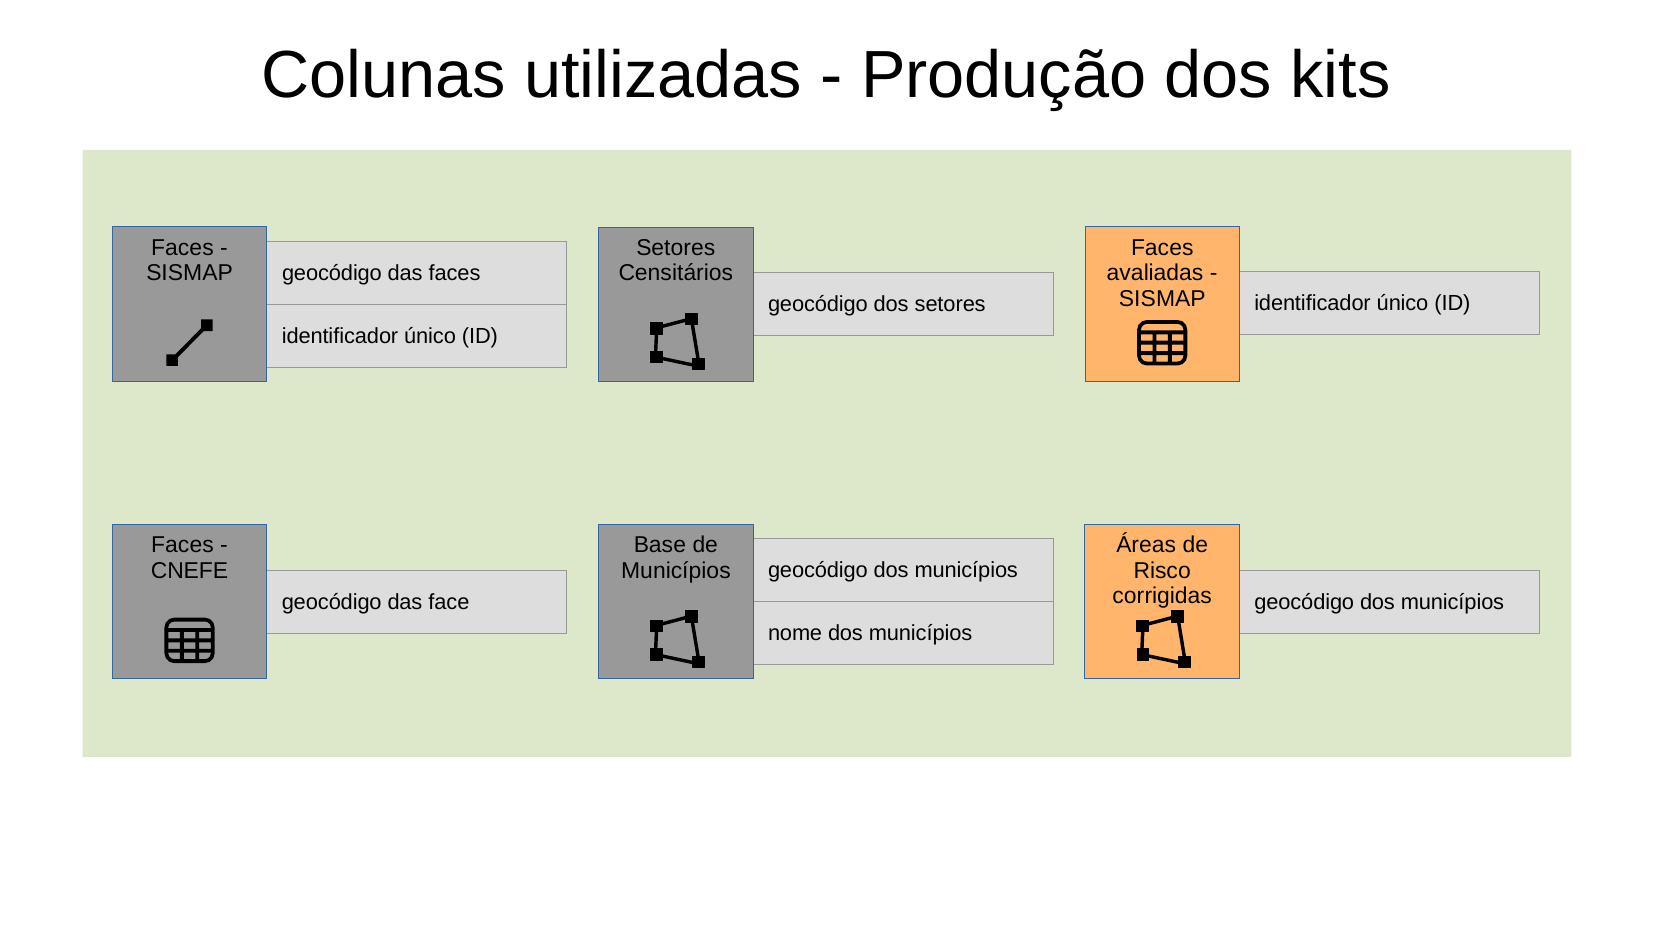

Colunas utilizadas - Produção dos kits
#
Faces - SISMAP
Faces avaliadas - SISMAP
Setores Censitários
geocódigo das faces
identificador único (ID)
identificador único (ID)
geocódigo dos setores
Faces - CNEFE
Base de Municípios
Áreas de Risco corrigidas
geocódigo dos municípios
nome dos municípios
geocódigo das face
geocódigo dos municípios